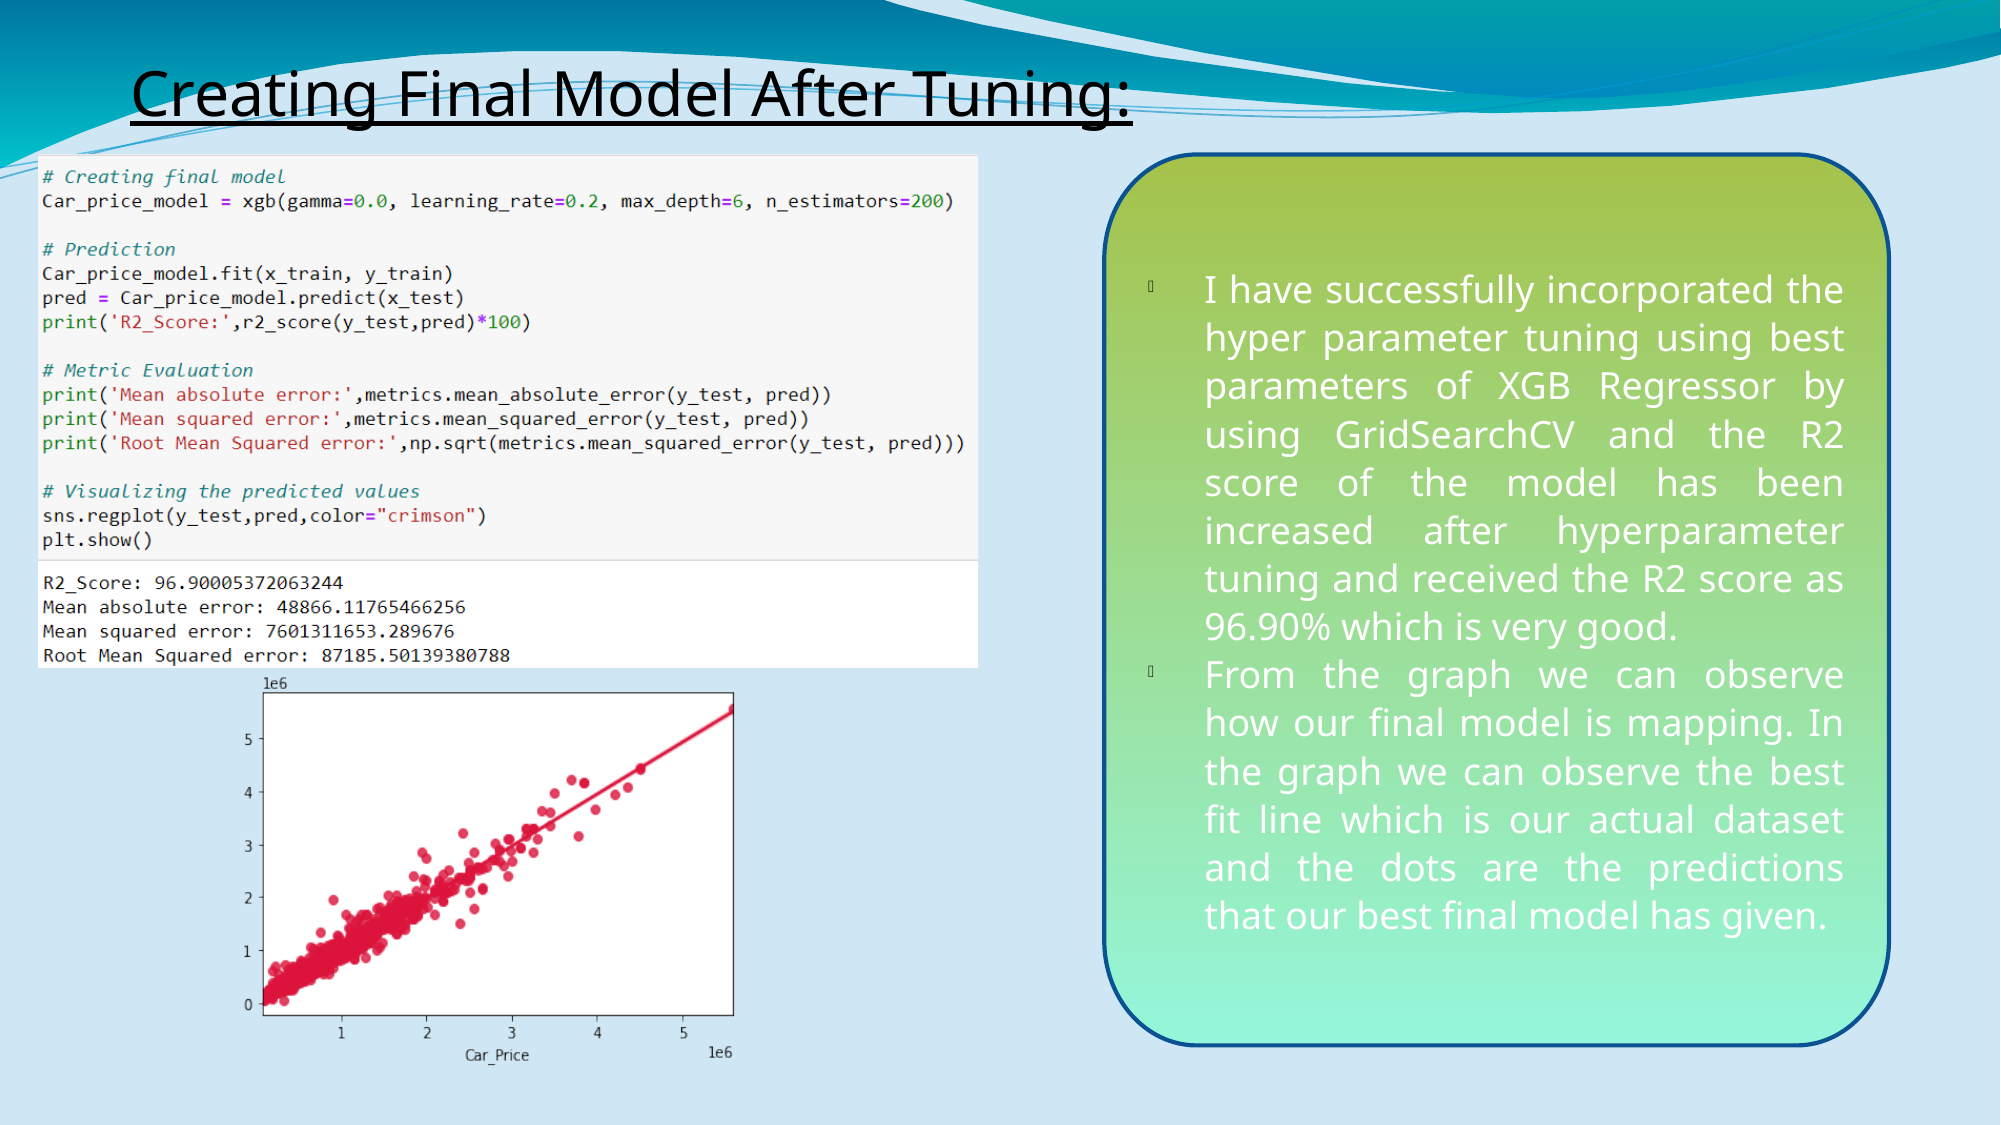

Creating Final Model After Tuning:
I have successfully incorporated the hyper parameter tuning using best parameters of XGB Regressor by using GridSearchCV and the R2 score of the model has been increased after hyperparameter tuning and received the R2 score as 96.90% which is very good.
From the graph we can observe how our final model is mapping. In the graph we can observe the best fit line which is our actual dataset and the dots are the predictions that our best final model has given.